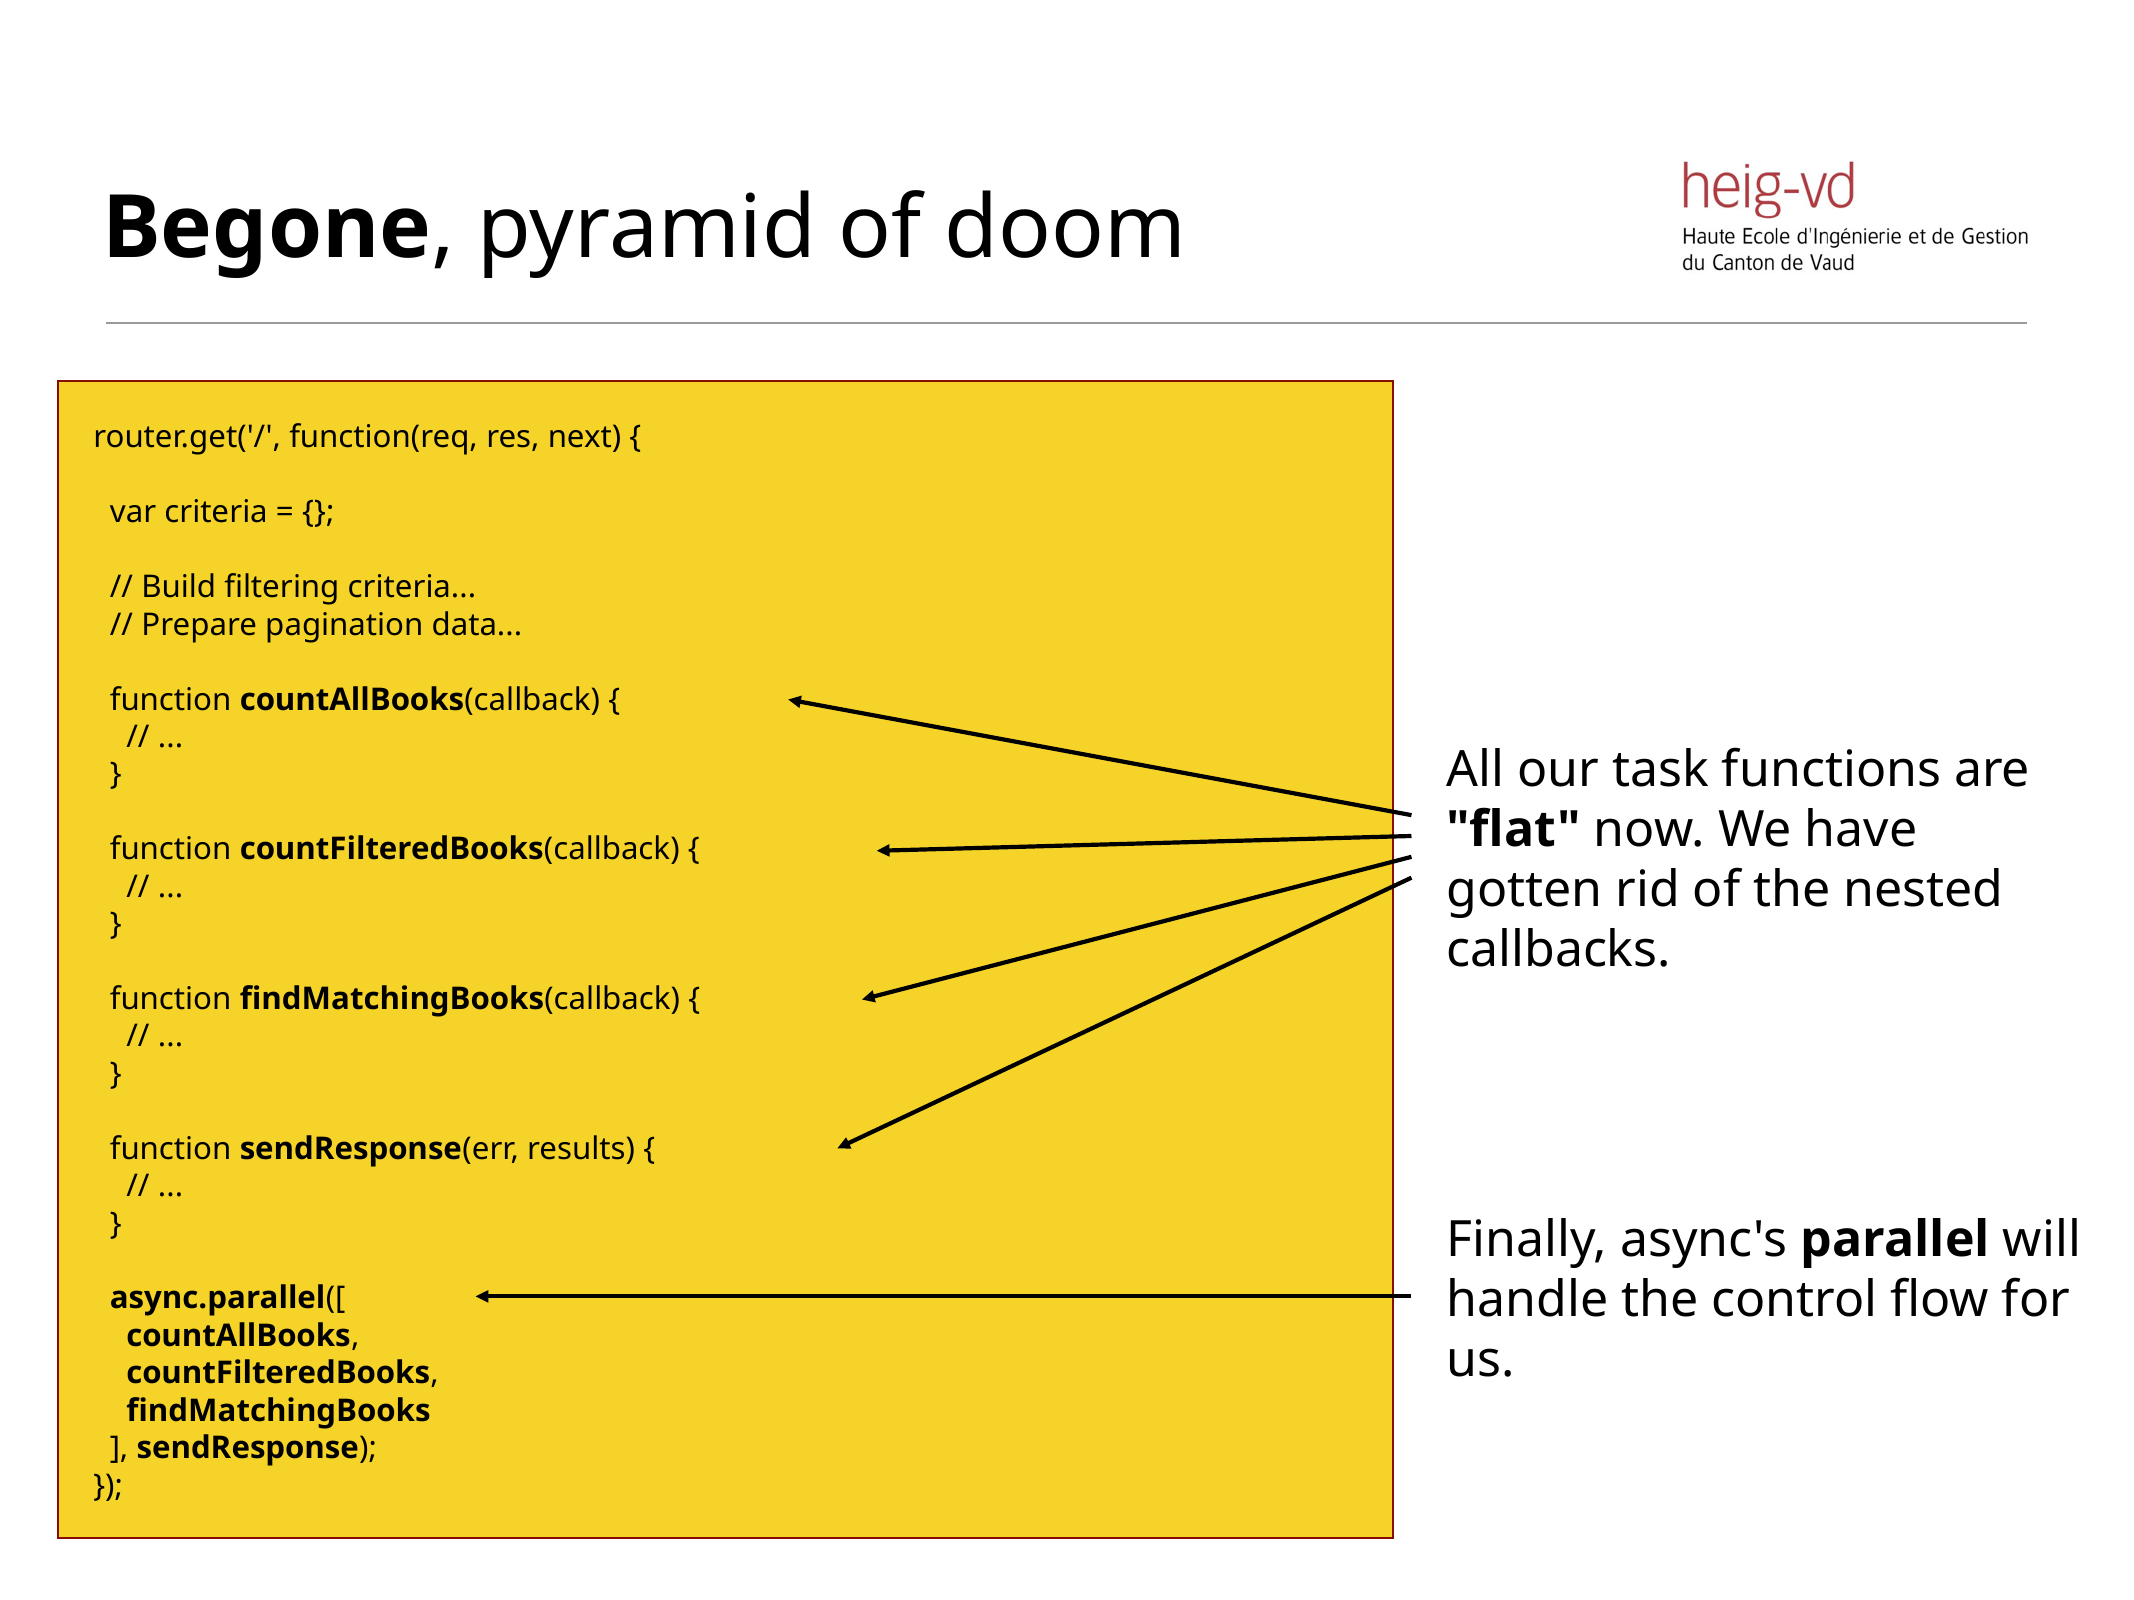

# Begone, pyramid of doom
router.get('/', function(req, res, next) {
 var criteria = {};
 // Build filtering criteria...
 // Prepare pagination data...
 function countAllBooks(callback) {
 // ...
 }
 function countFilteredBooks(callback) {
 // ...
 }
 function findMatchingBooks(callback) {
 // ...
 }
 function sendResponse(err, results) {
 // ...
 }
 async.parallel([
 countAllBooks,
 countFilteredBooks,
 findMatchingBooks
 ], sendResponse);
});
All our task functions are "flat" now. We have gotten rid of the nested callbacks.
Finally, async's parallel will handle the control flow for us.